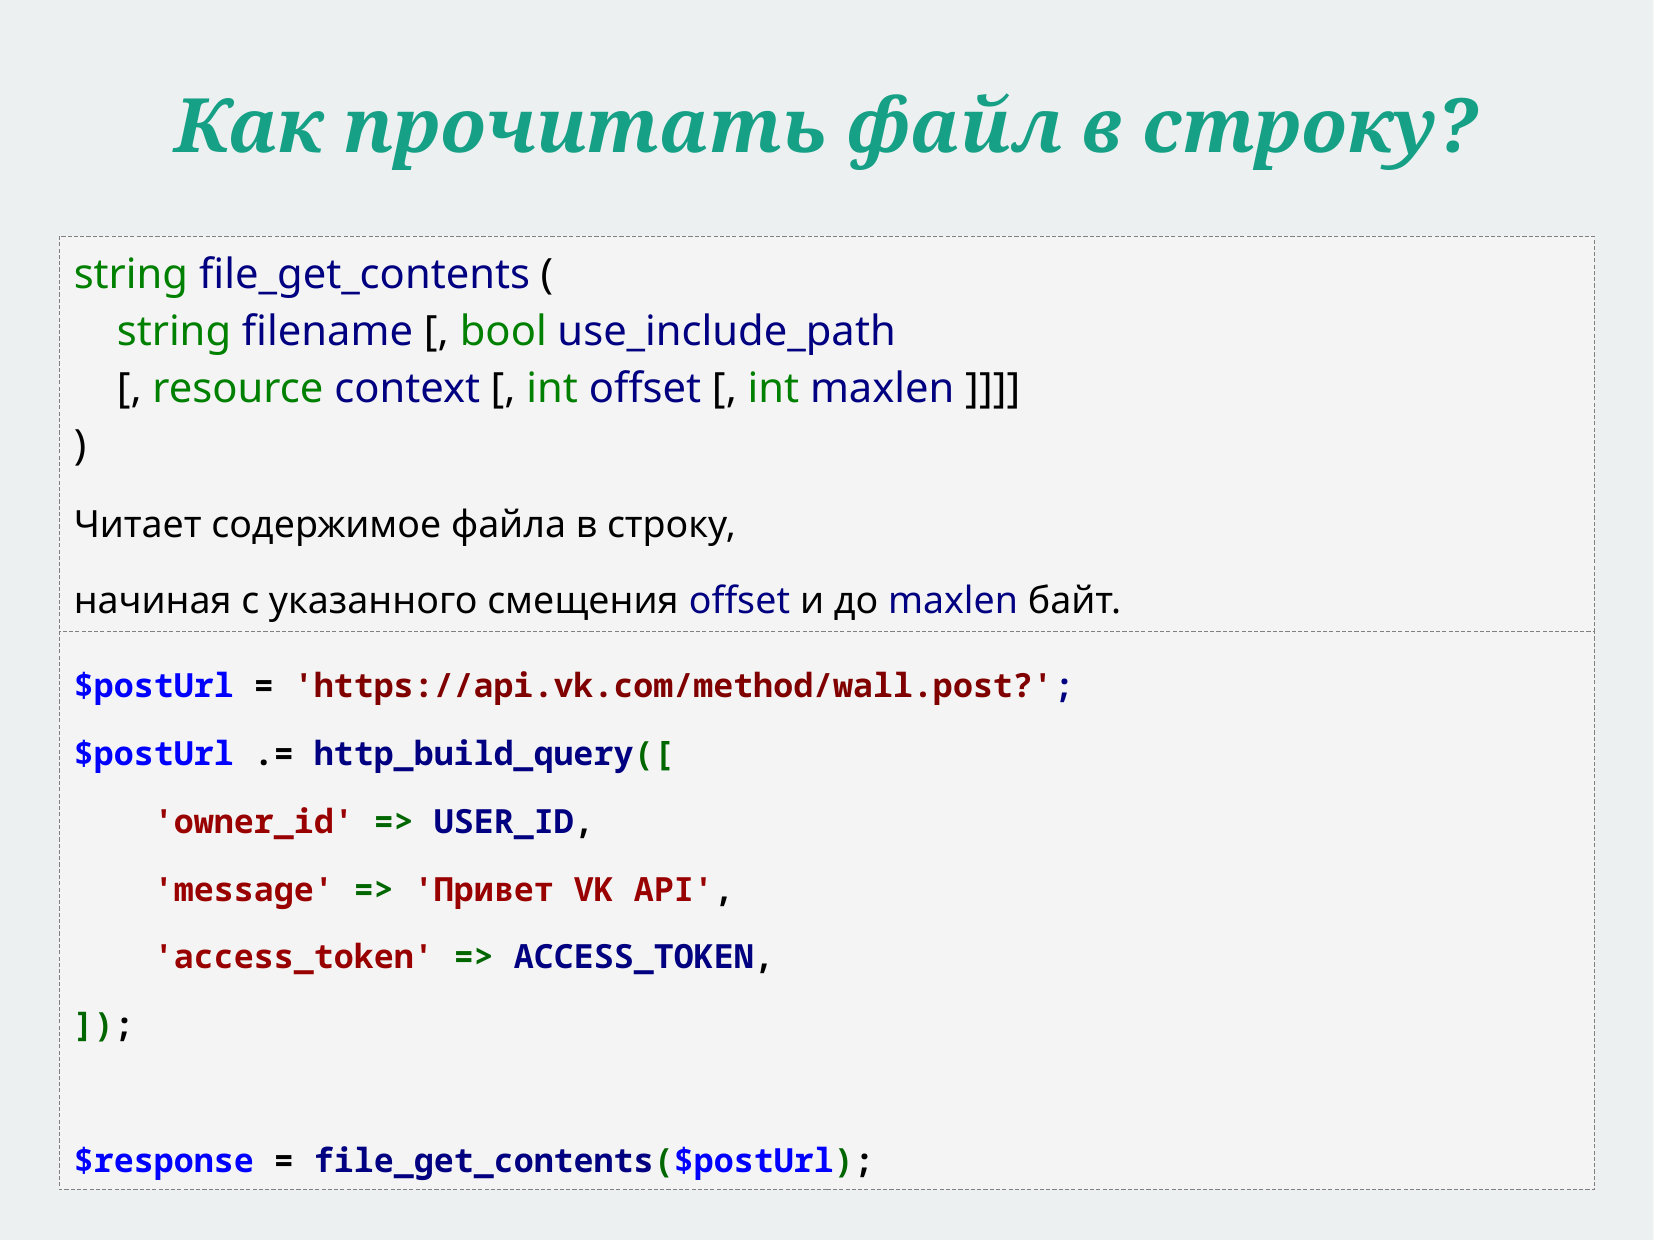

# Как прочитать файл в строку?
string file_get_contents (
 string filename [, bool use_include_path
 [, resource context [, int offset [, int maxlen ]]]]
)
Читает содержимое файла в строку,
начиная с указанного смещения offset и до maxlen байт.
$postUrl = 'https://api.vk.com/method/wall.post?';
$postUrl .= http_build_query([
 'owner_id' => USER_ID,
 'message' => 'Привет VK API',
 'access_token' => ACCESS_TOKEN,
]);
$response = file_get_contents($postUrl);